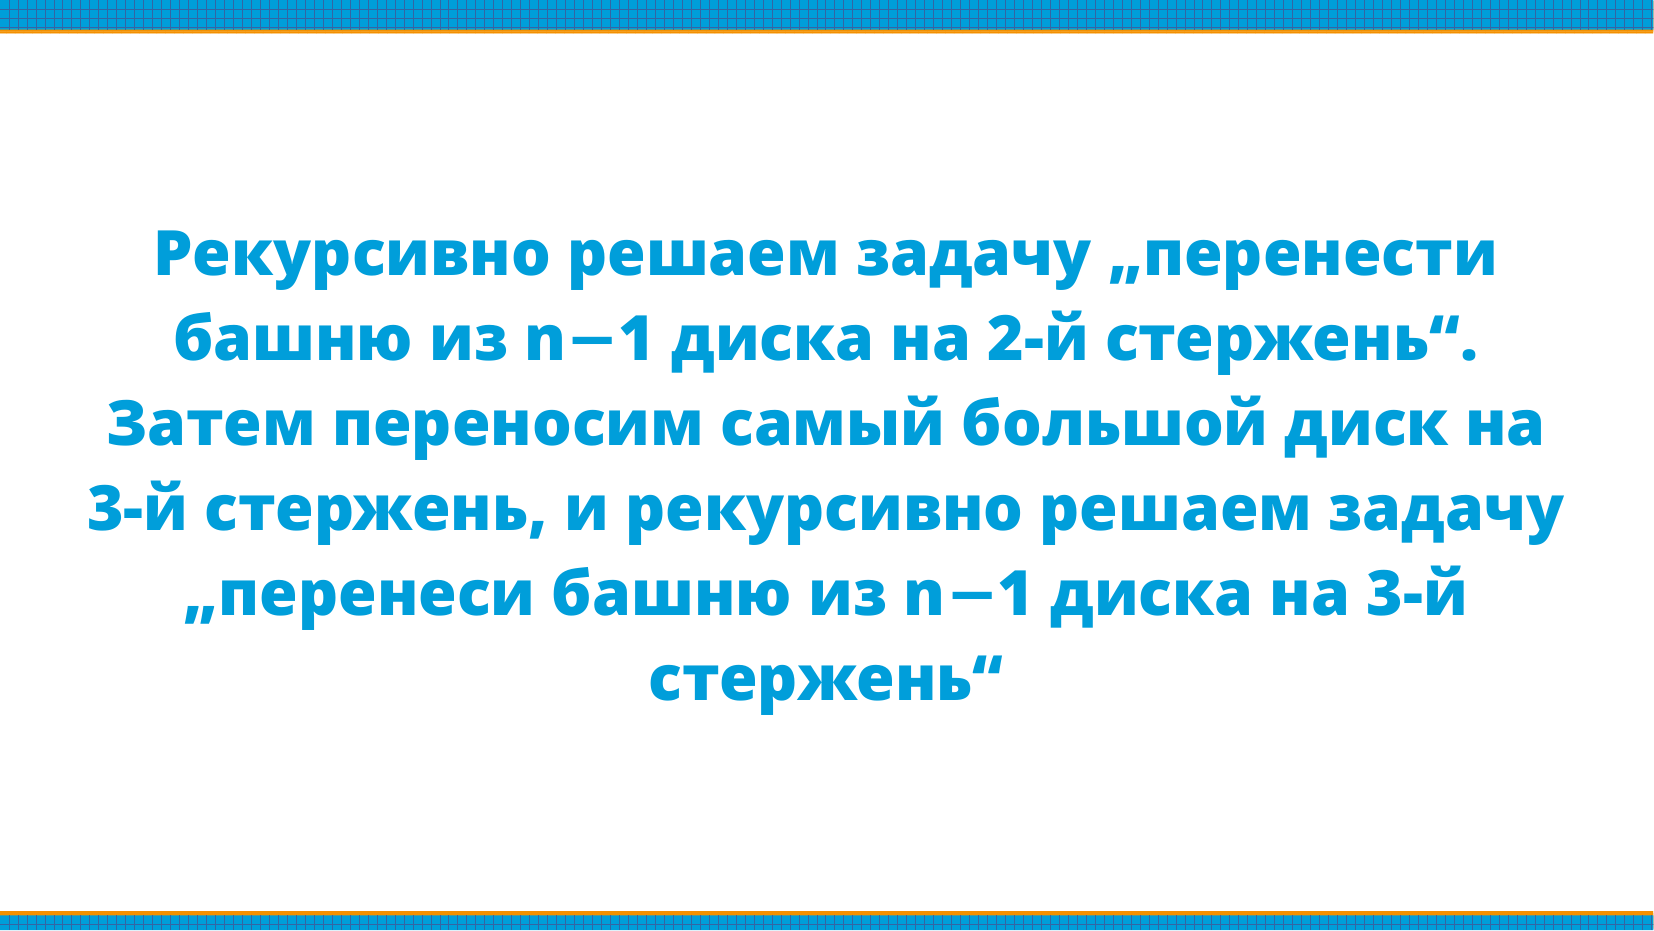

# Рекурсивно решаем задачу „перенести башню из n−1 диска на 2-й стержень“. Затем переносим самый большой диск на 3-й стержень, и рекурсивно решаем задачу „перенеси башню из n−1 диска на 3-й стержень“